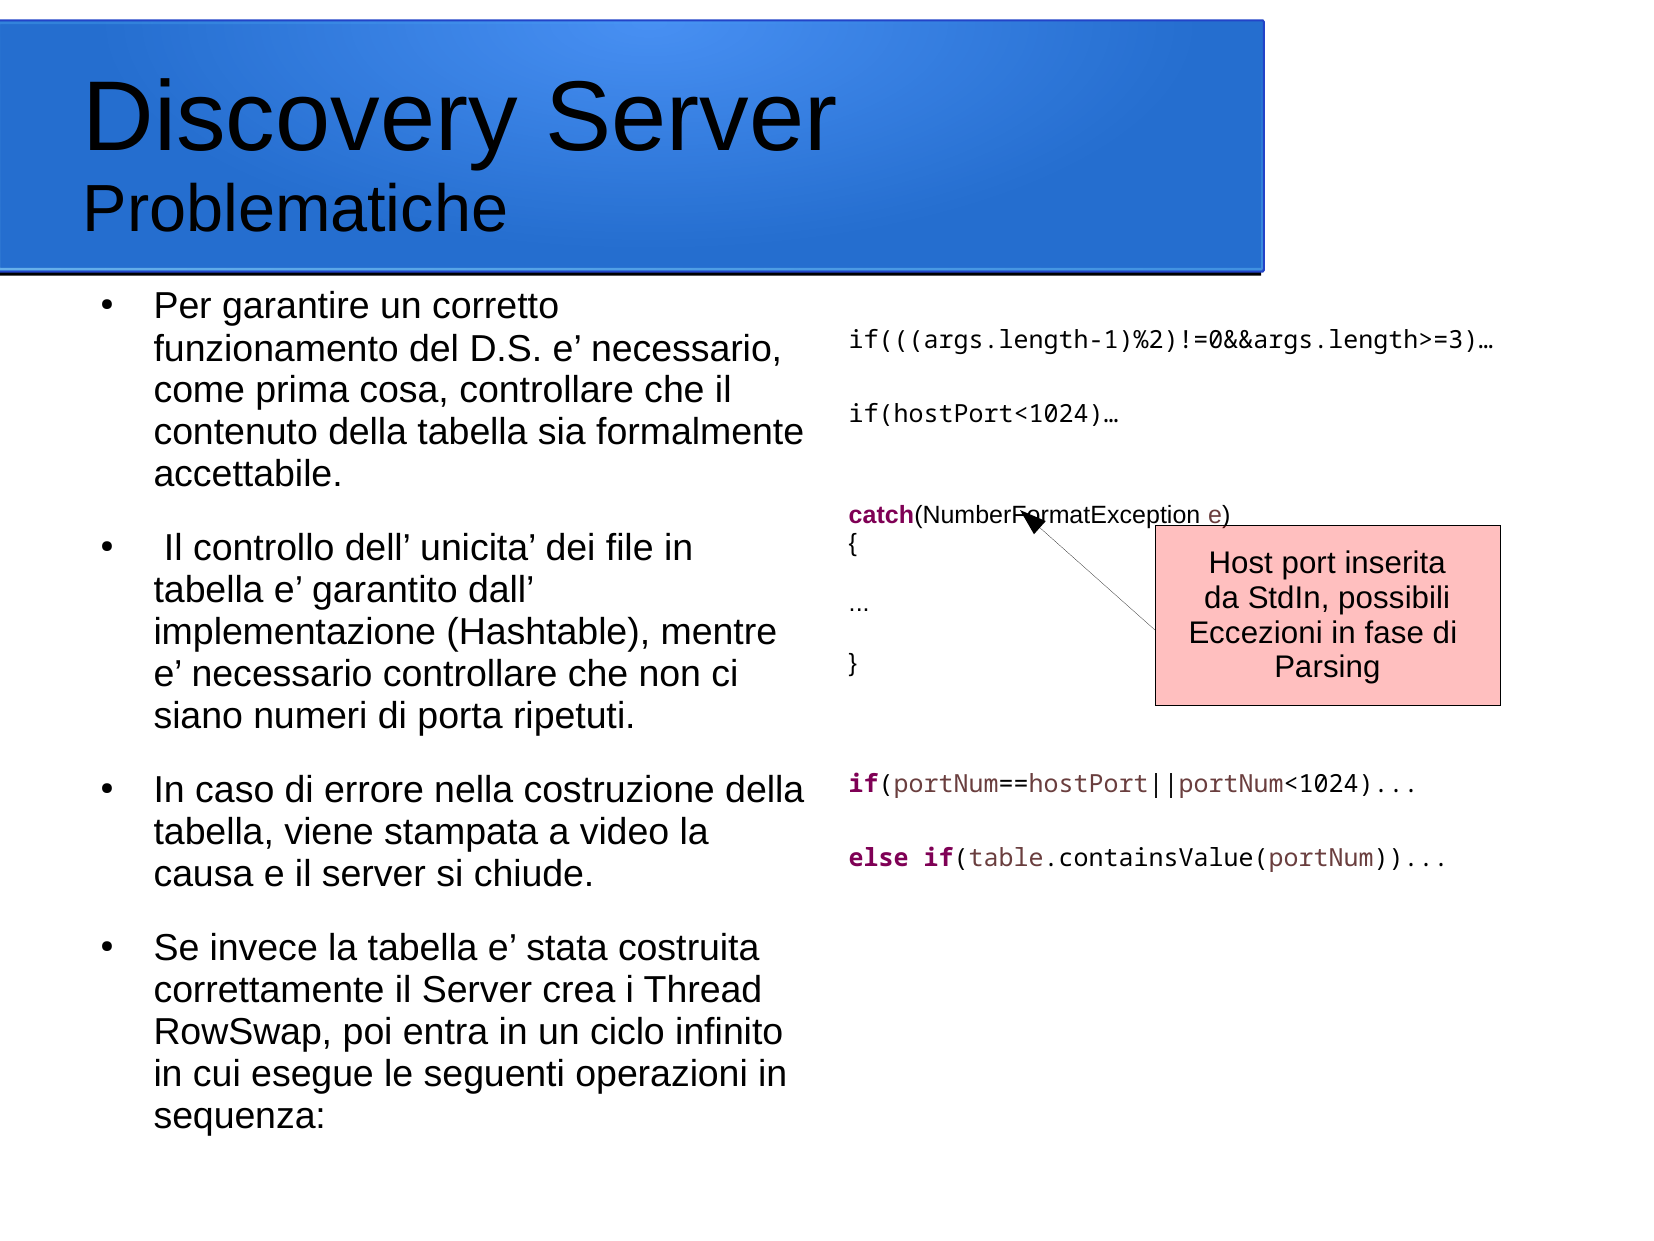

# Discovery Server Problematiche
Per garantire un corretto funzionamento del D.S. e’ necessario, come prima cosa, controllare che il contenuto della tabella sia formalmente accettabile.
 Il controllo dell’ unicita’ dei file in tabella e’ garantito dall’ implementazione (Hashtable), mentre e’ necessario controllare che non ci siano numeri di porta ripetuti.
In caso di errore nella costruzione della tabella, viene stampata a video la causa e il server si chiude.
Se invece la tabella e’ stata costruita correttamente il Server crea i Thread RowSwap, poi entra in un ciclo infinito in cui esegue le seguenti operazioni in sequenza:
if(((args.length-1)%2)!=0&&args.length>=3)…
if(hostPort<1024)…
catch(NumberFormatException e)
{
...
}
if(portNum==hostPort||portNum<1024)...
else if(table.containsValue(portNum))...
Host port inserita
 da StdIn, possibili
Eccezioni in fase di
Parsing